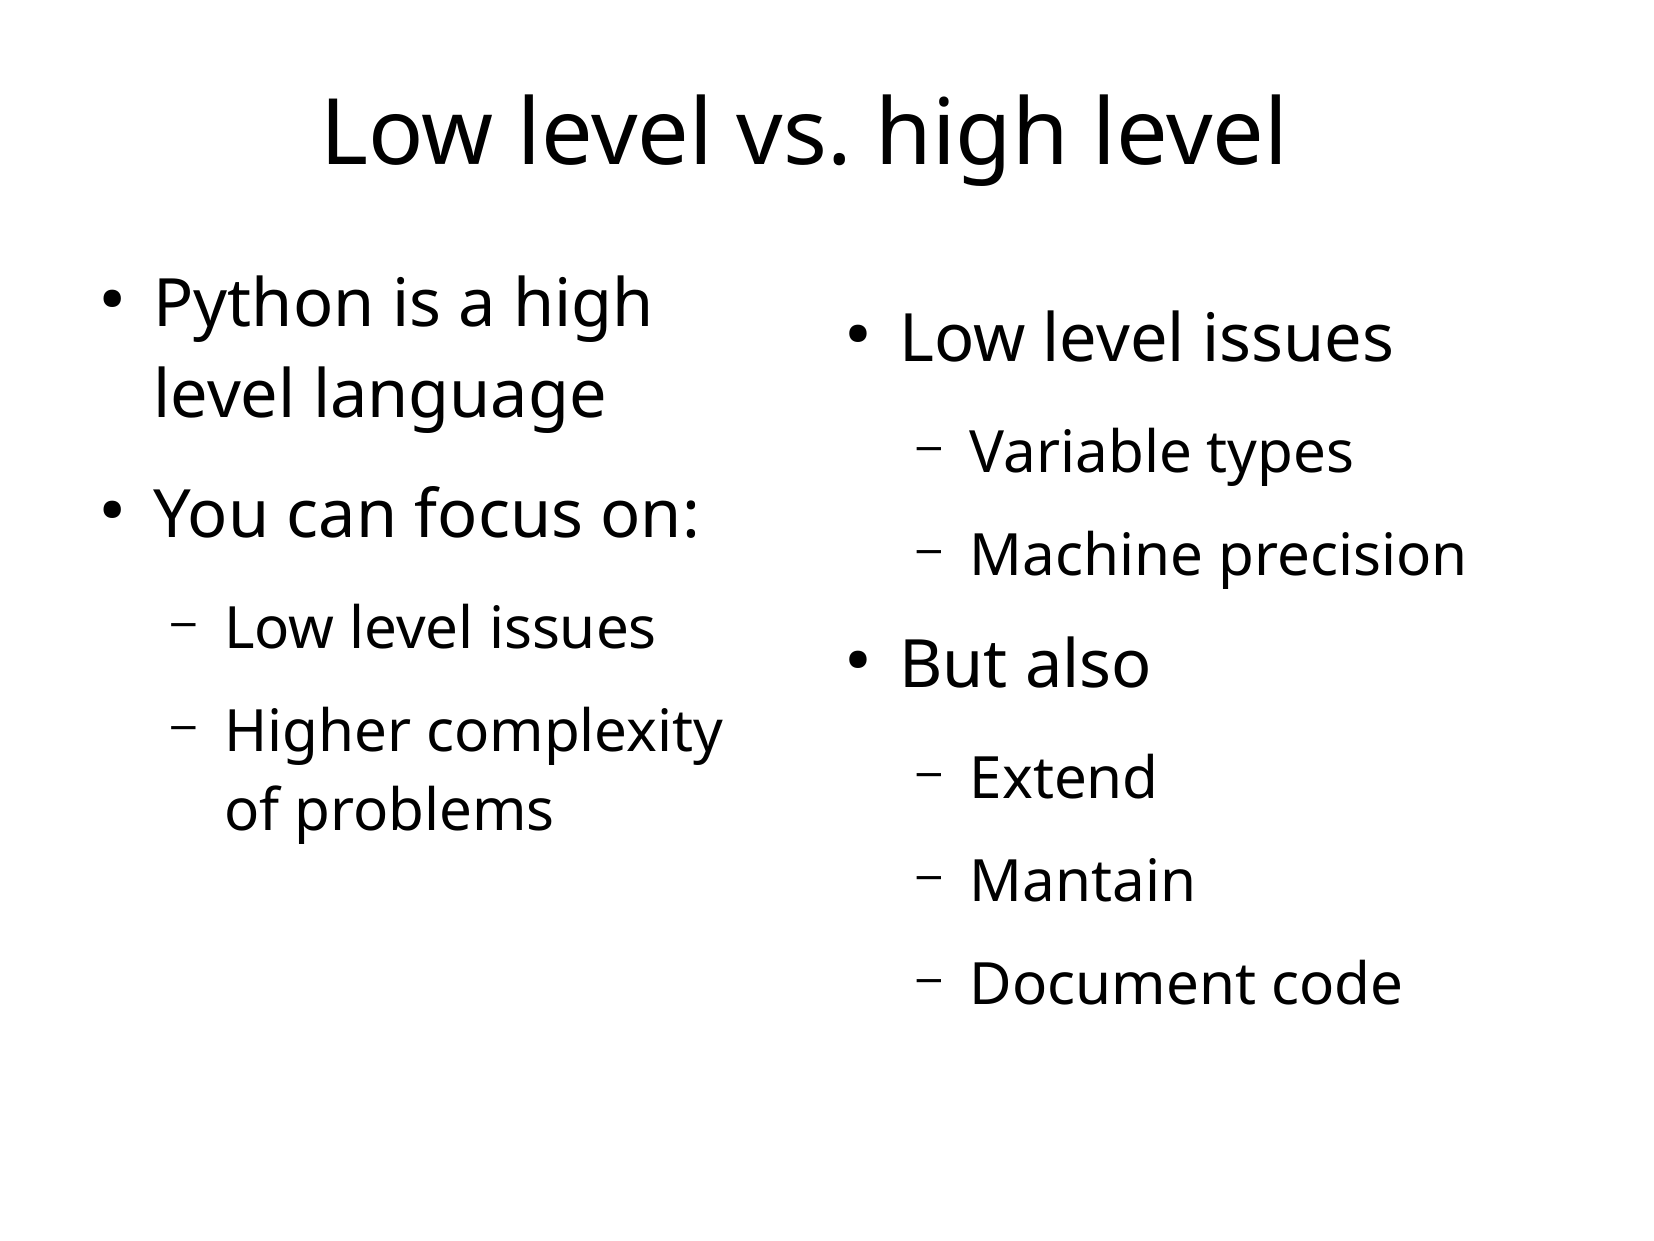

# Low level vs. high level
Python is a high level language
You can focus on:
Low level issues
Higher complexity of problems
Low level issues
Variable types
Machine precision
But also
Extend
Mantain
Document code